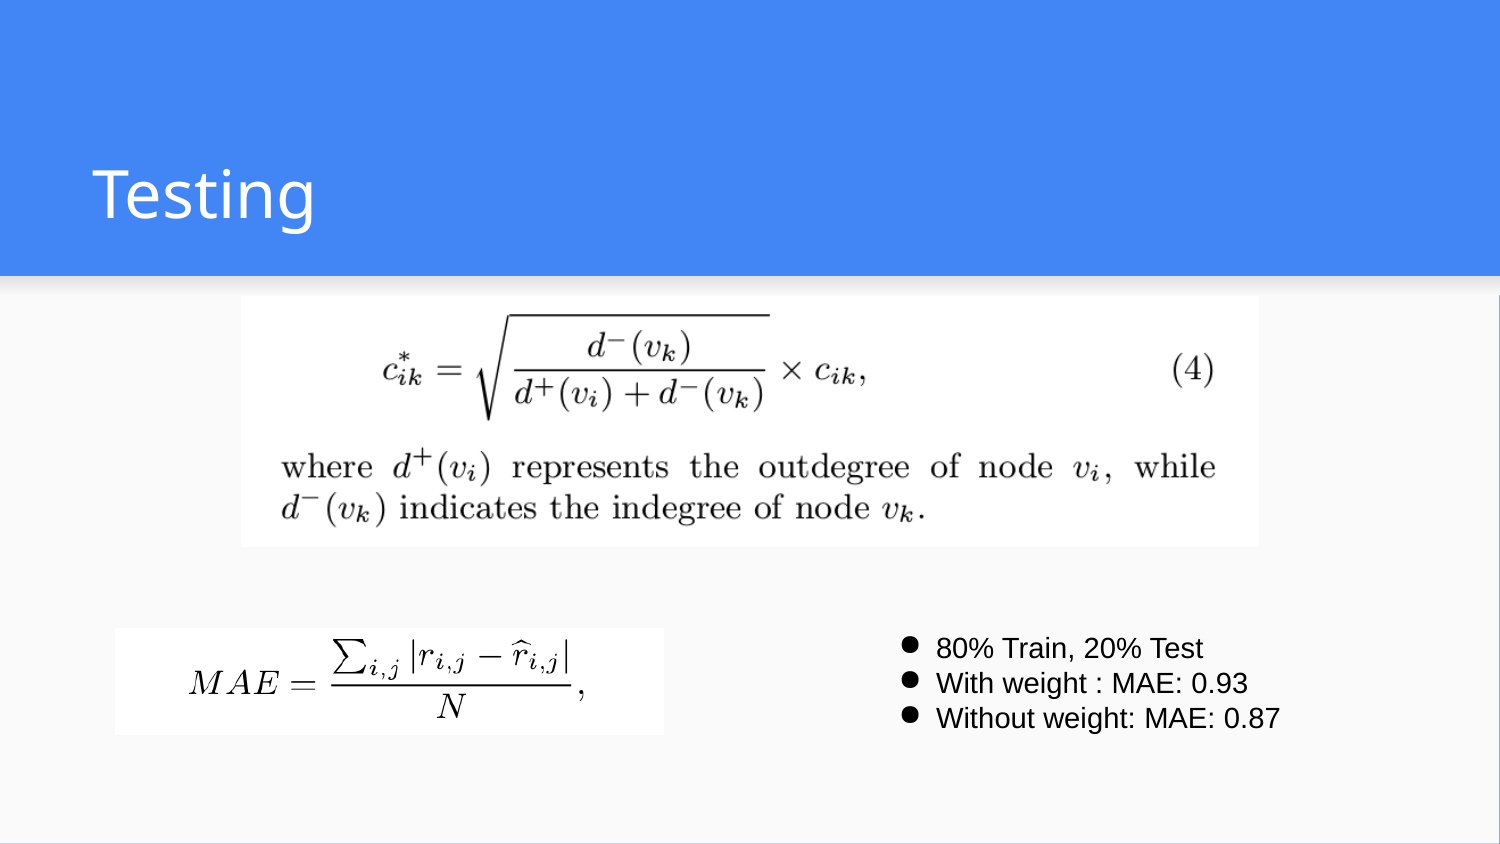

# Testing
80% Train, 20% Test
With weight : MAE: 0.93
Without weight: MAE: 0.87